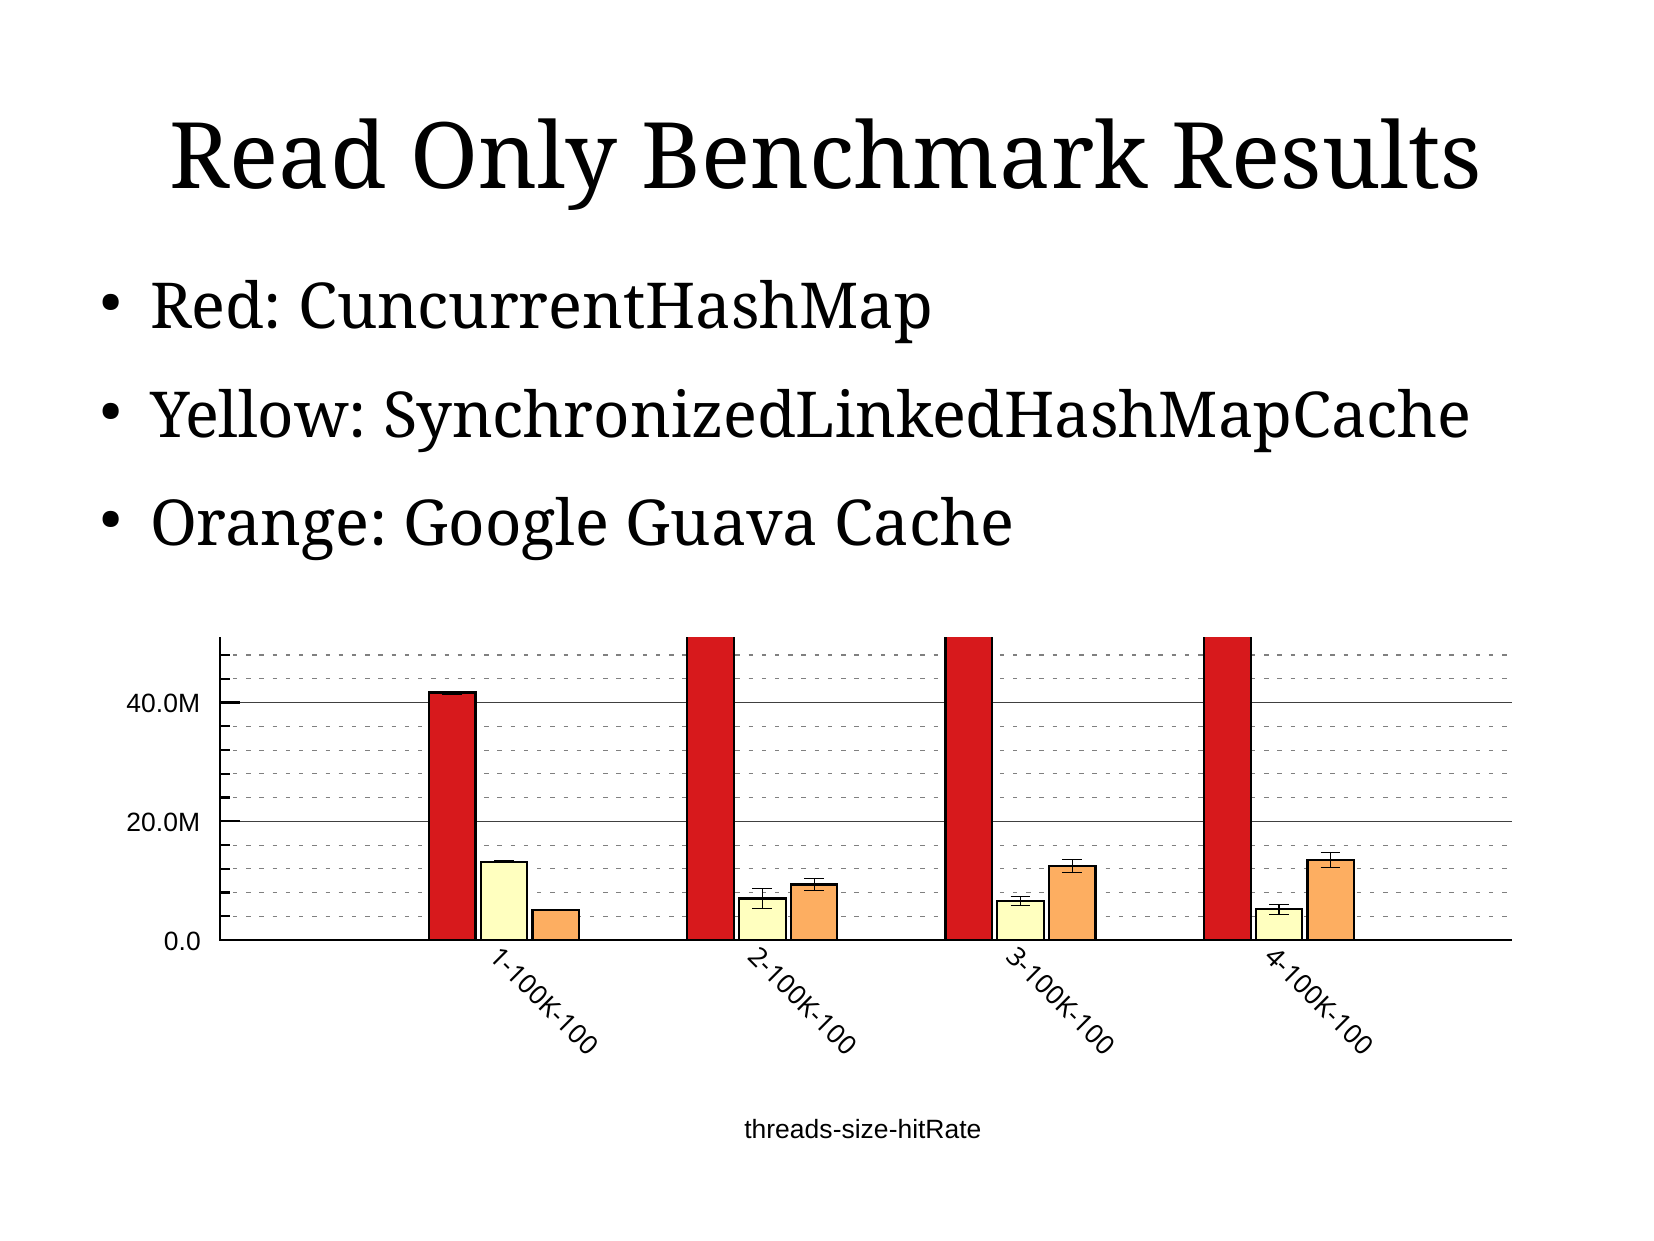

# Read Only Benchmark Results
Red: CuncurrentHashMap
Yellow: SynchronizedLinkedHashMapCache
Orange: Google Guava Cache